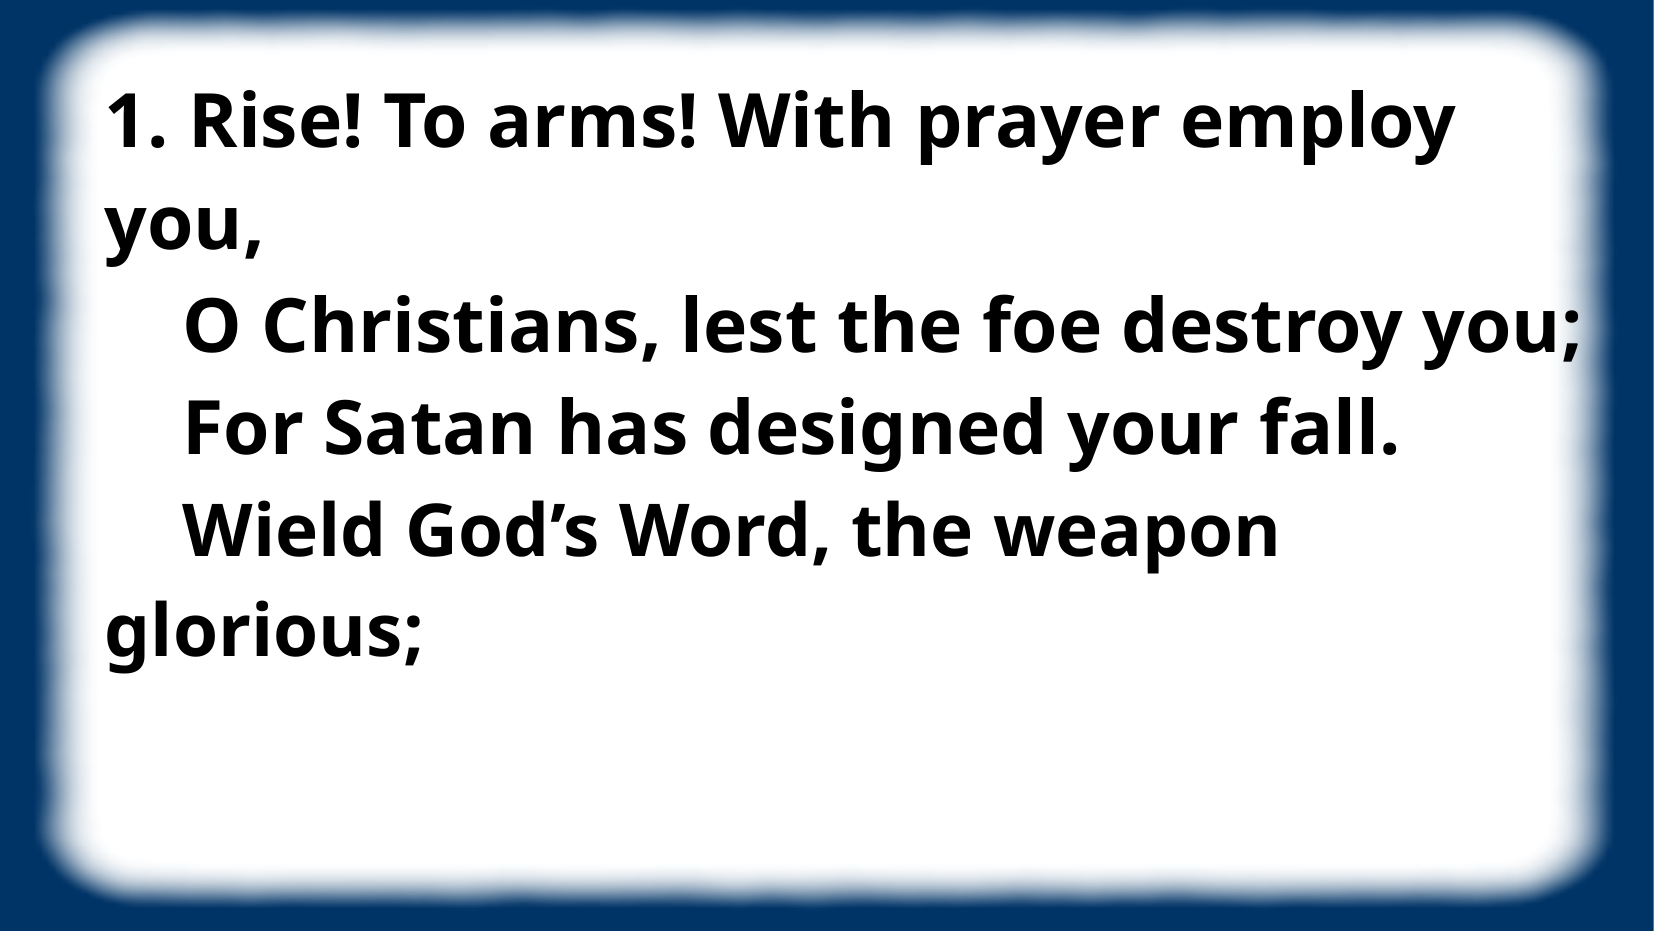

1. Rise! To arms! With prayer employ you,
 O Christians, lest the foe destroy you;
 For Satan has designed your fall.
 Wield God’s Word, the weapon glorious;